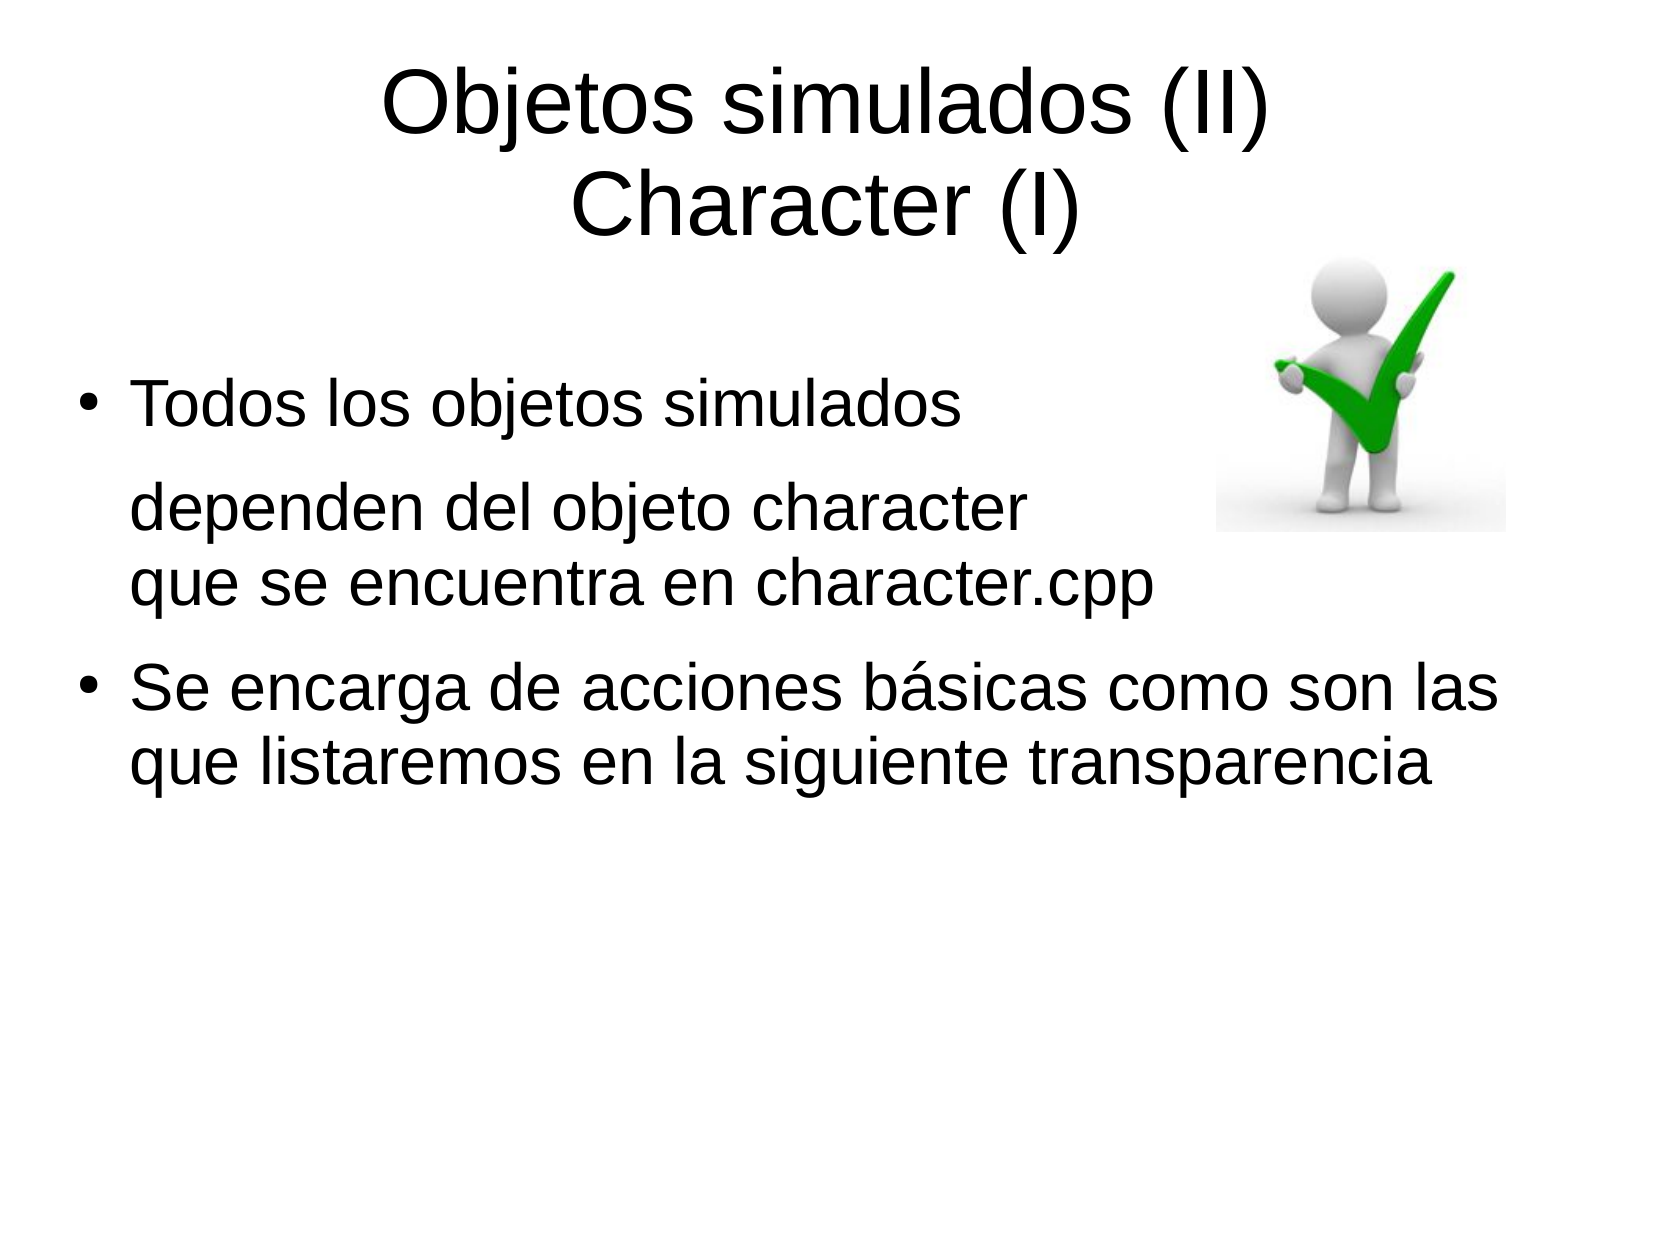

# Objetos simulados (II) Character (I)
Todos los objetos simulados
dependen del objeto character
que se encuentra en character.cpp
Se encarga de acciones básicas como son las que listaremos en la siguiente transparencia